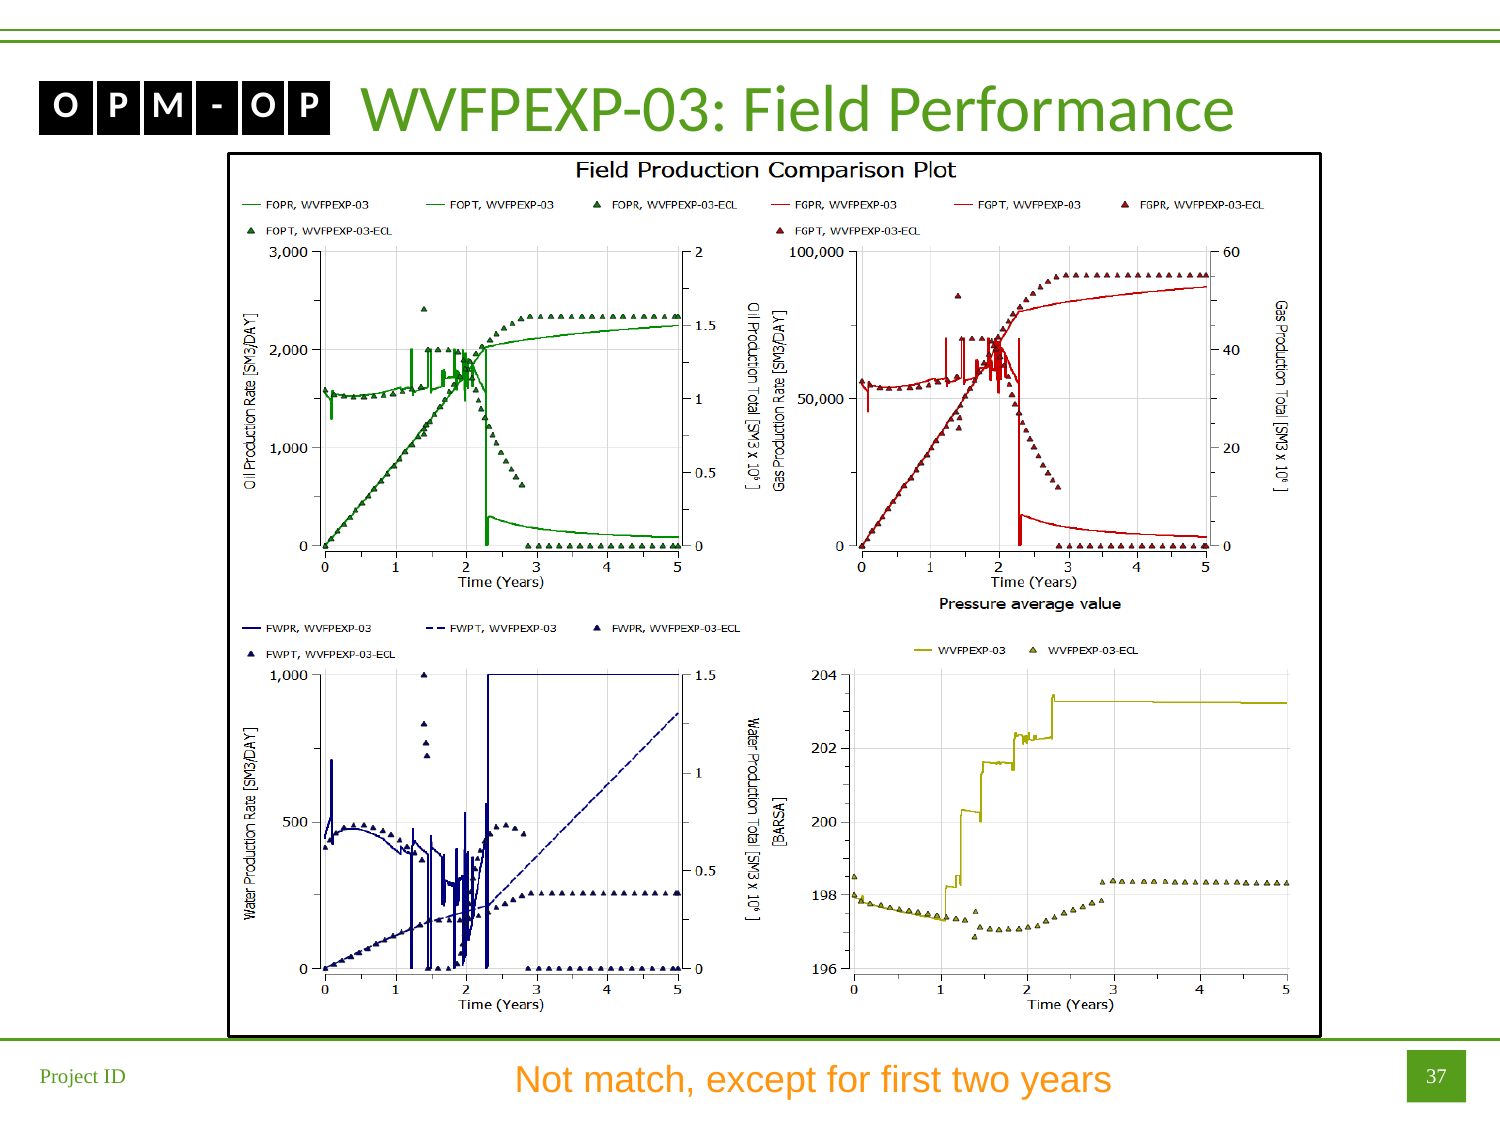

# WVFPEXP-03: Field Performance
Project ID
37
Not match, except for first two years